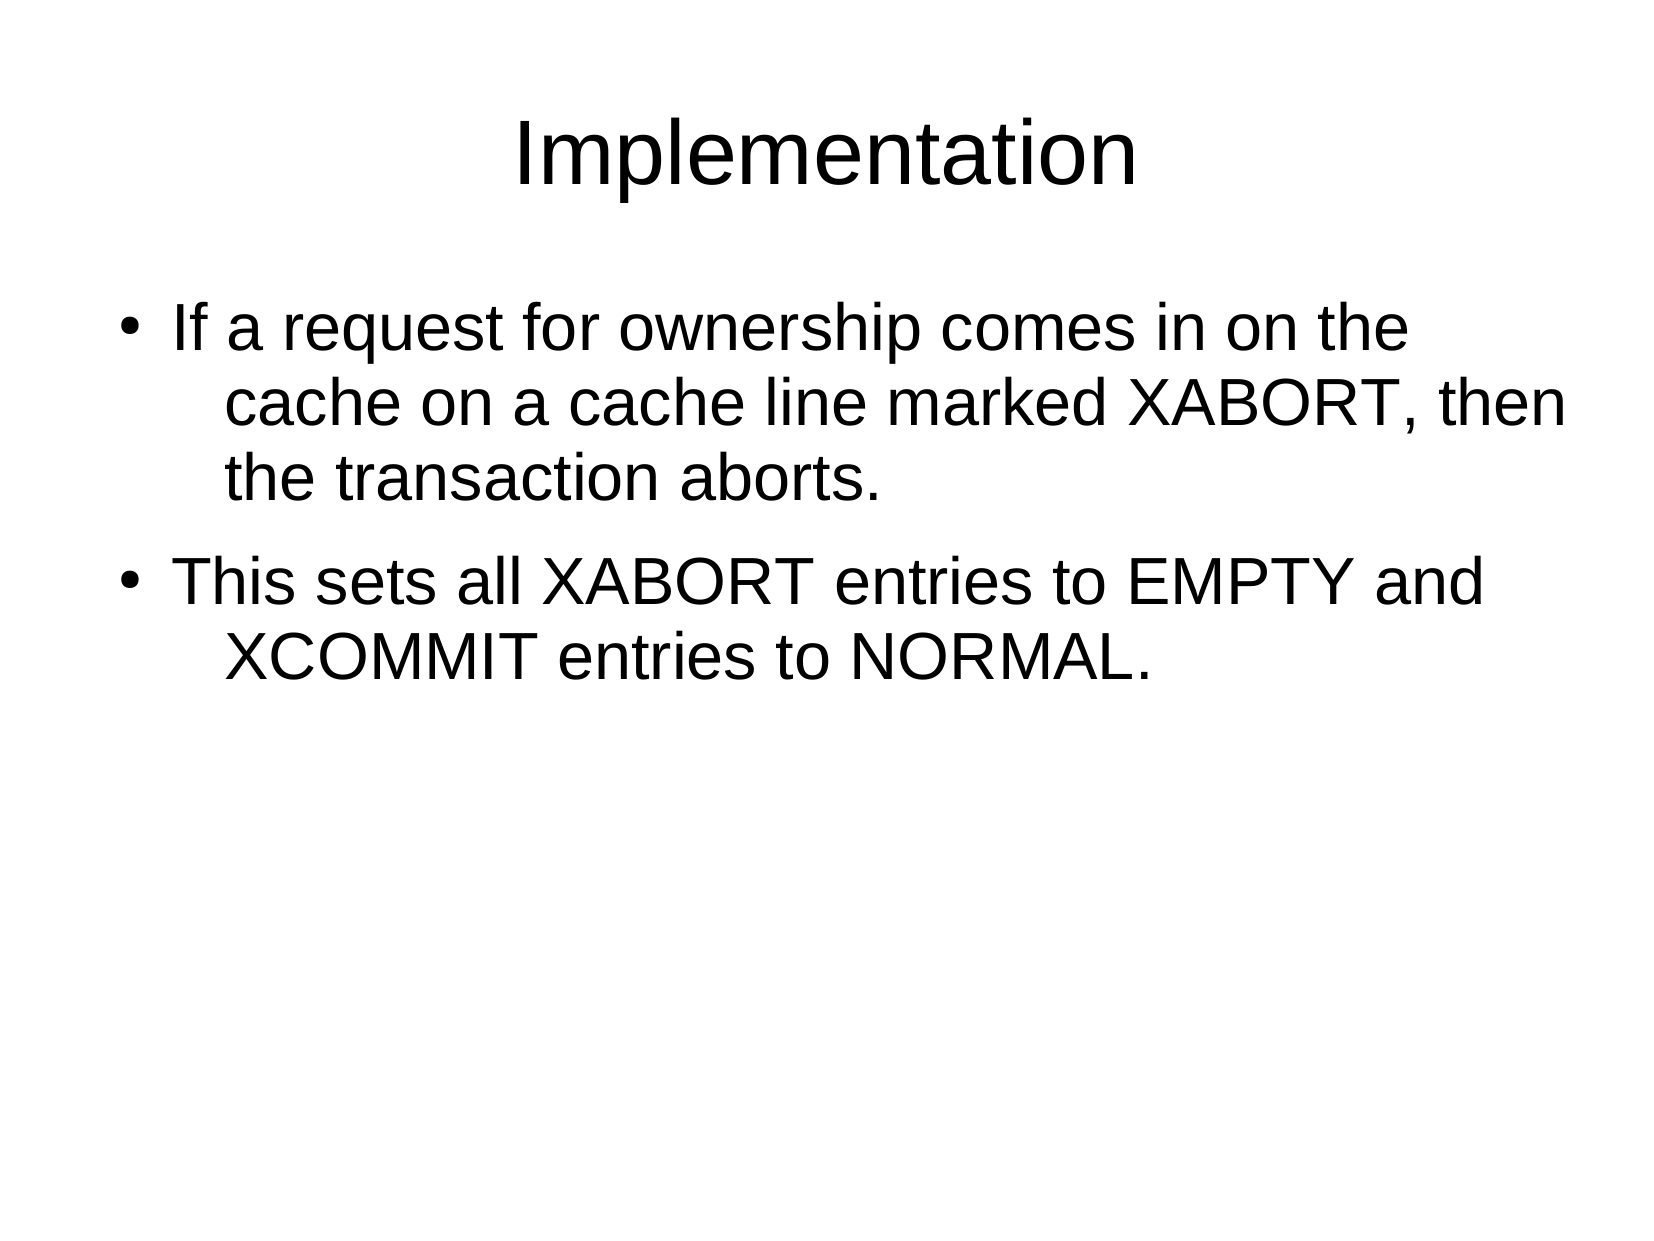

# Implementation
If a request for ownership comes in on the cache on a cache line marked XABORT, then the transaction aborts.
This sets all XABORT entries to EMPTY and XCOMMIT entries to NORMAL.